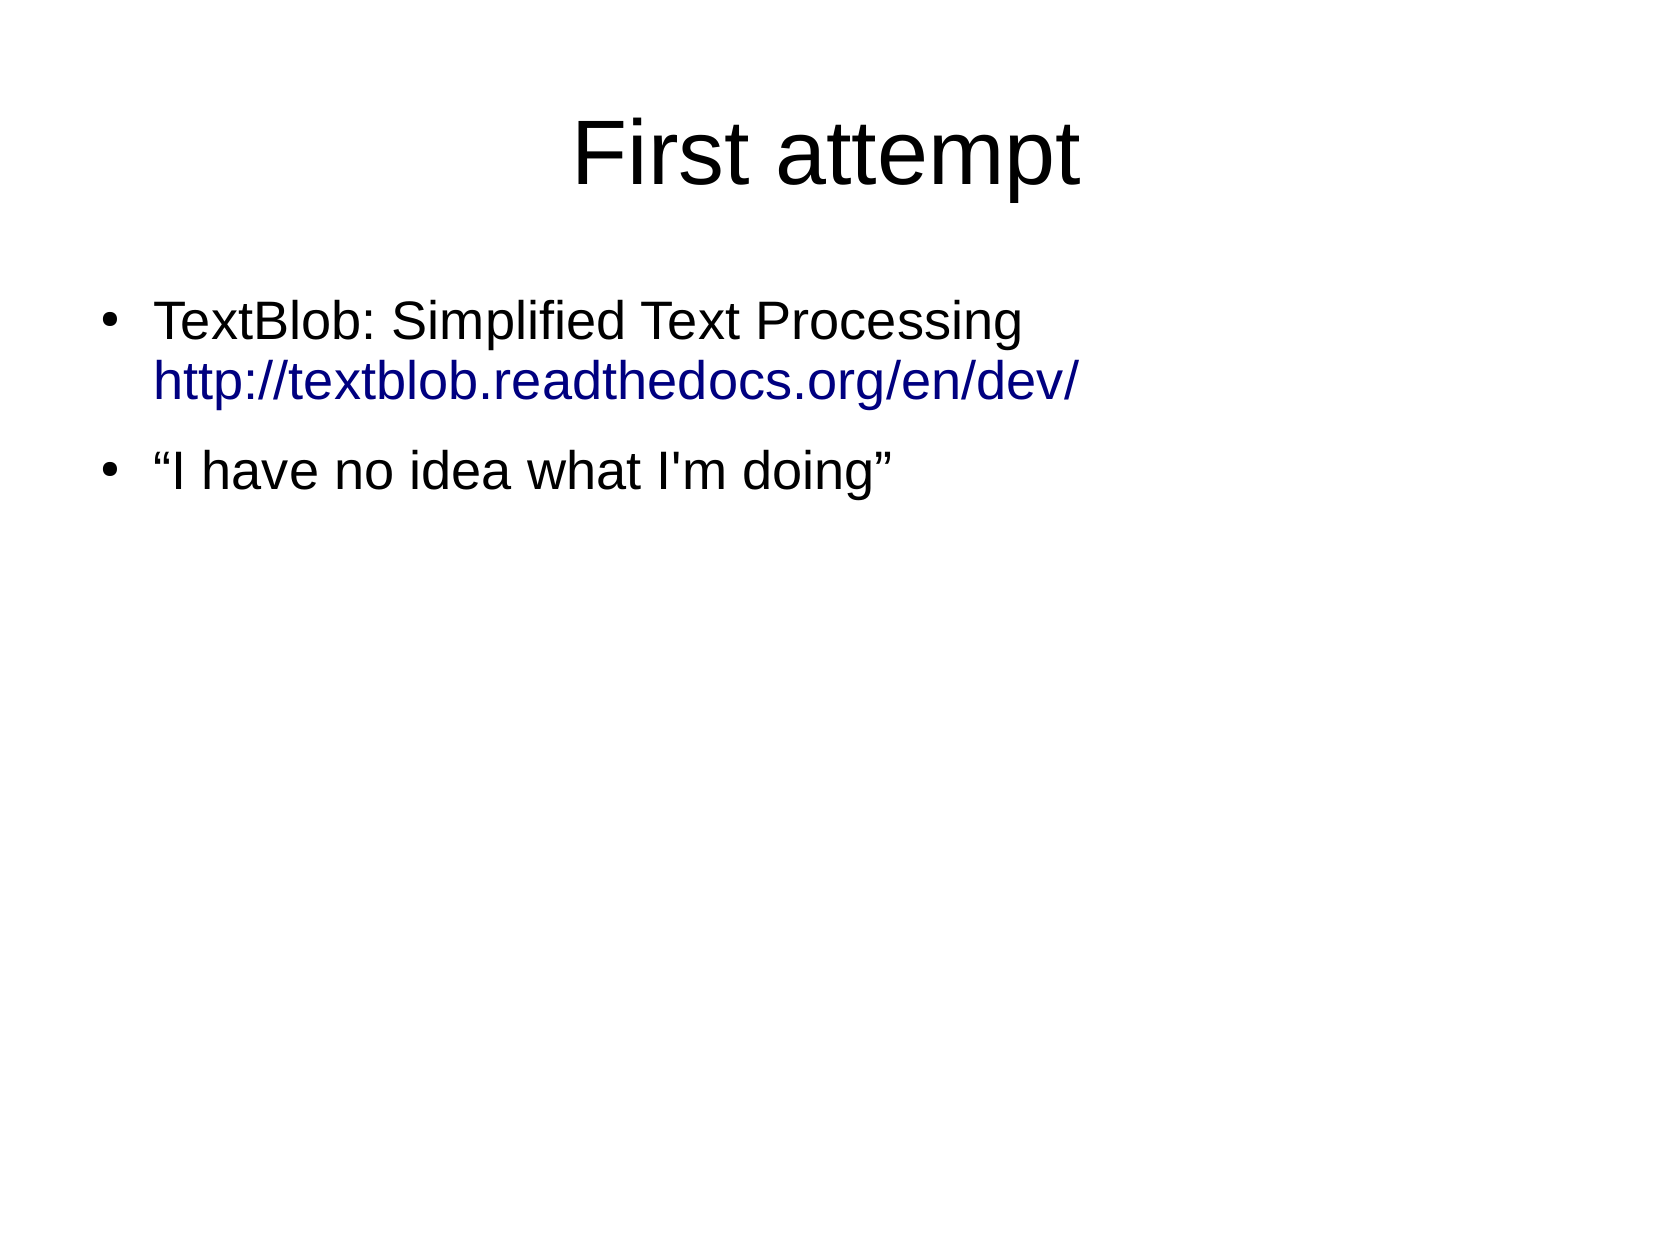

# First attempt
TextBlob: Simplified Text Processing
http://textblob.readthedocs.org/en/dev/
“I have no idea what I'm doing”